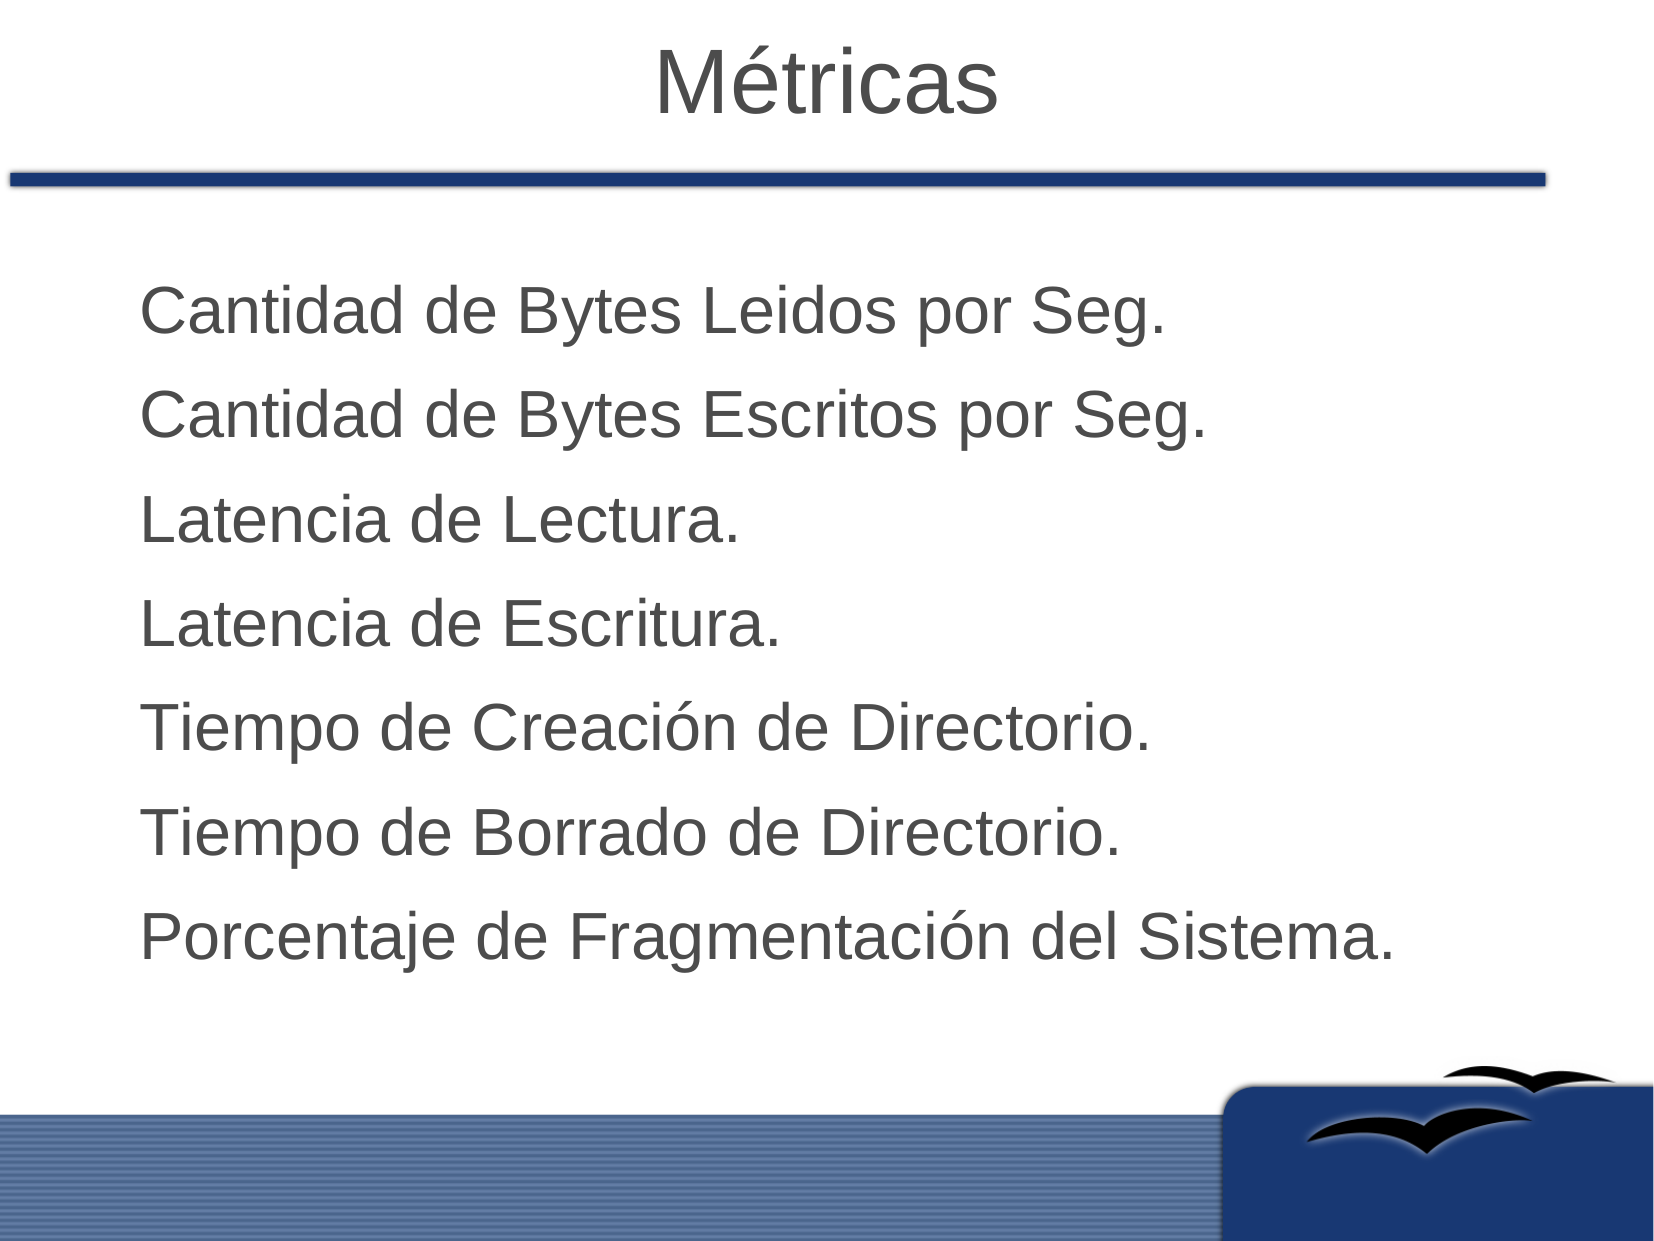

# Métricas
Cantidad de Bytes Leidos por Seg.
Cantidad de Bytes Escritos por Seg.
Latencia de Lectura.
Latencia de Escritura.
Tiempo de Creación de Directorio.
Tiempo de Borrado de Directorio.
Porcentaje de Fragmentación del Sistema.